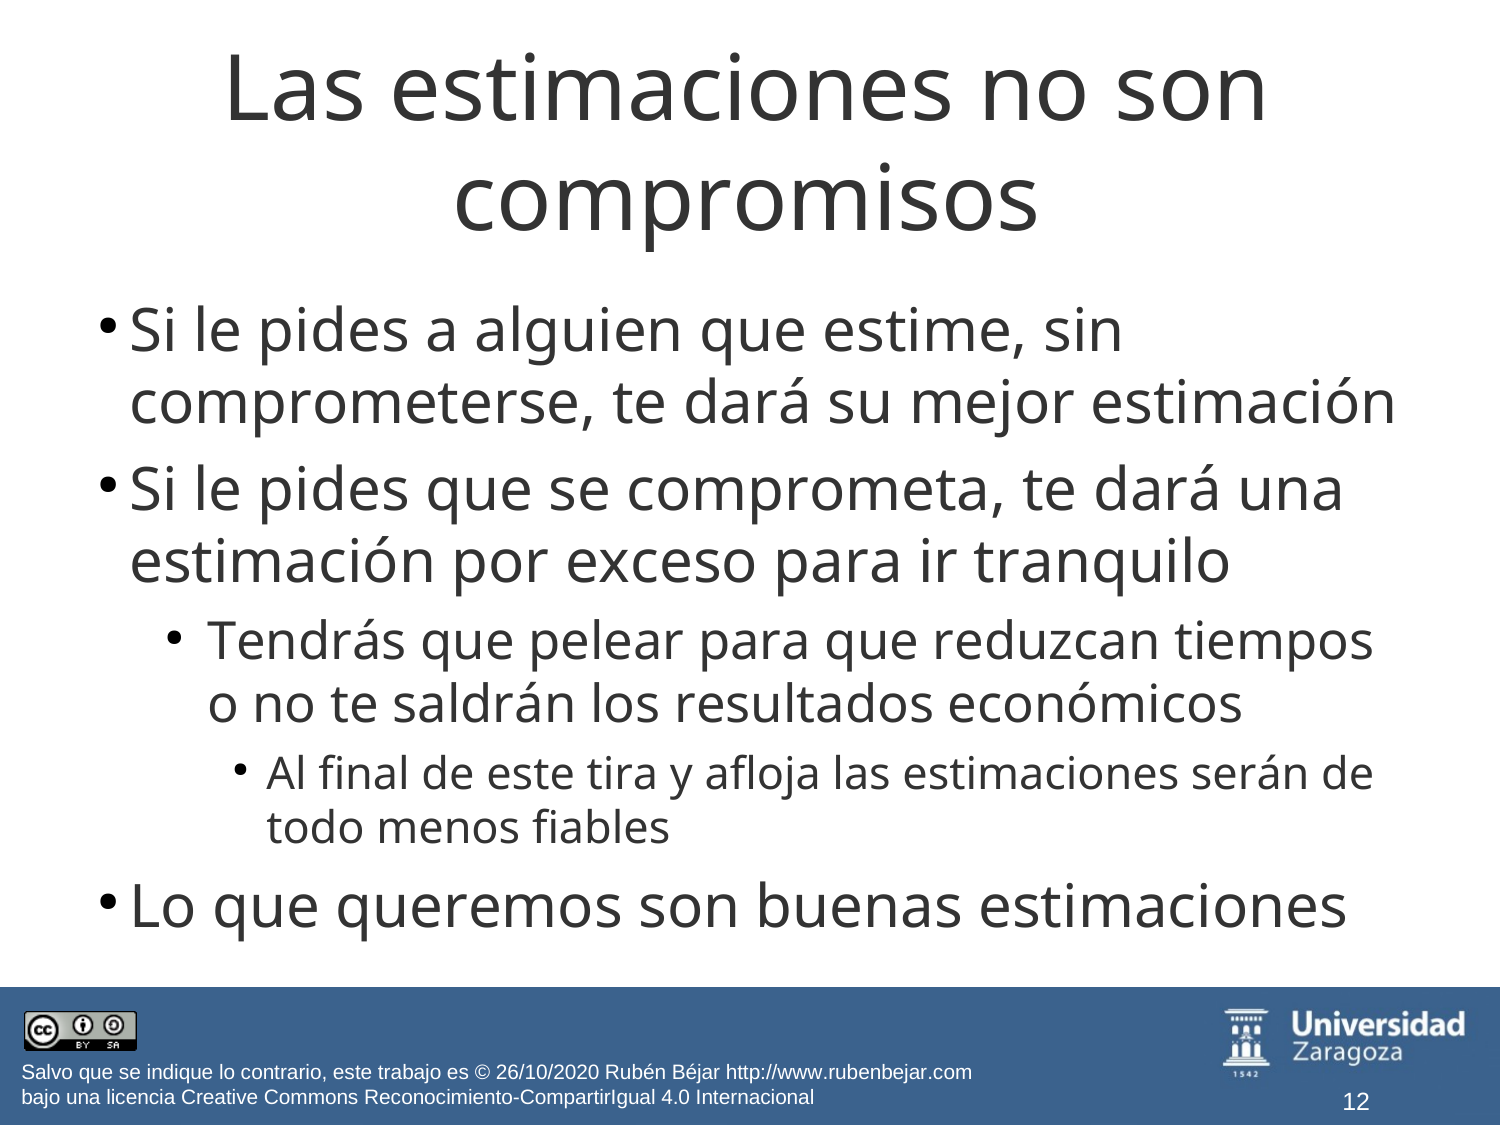

# Las estimaciones no son compromisos
Si le pides a alguien que estime, sin comprometerse, te dará su mejor estimación
Si le pides que se comprometa, te dará una estimación por exceso para ir tranquilo
Tendrás que pelear para que reduzcan tiempos o no te saldrán los resultados económicos
Al final de este tira y afloja las estimaciones serán de todo menos fiables
Lo que queremos son buenas estimaciones